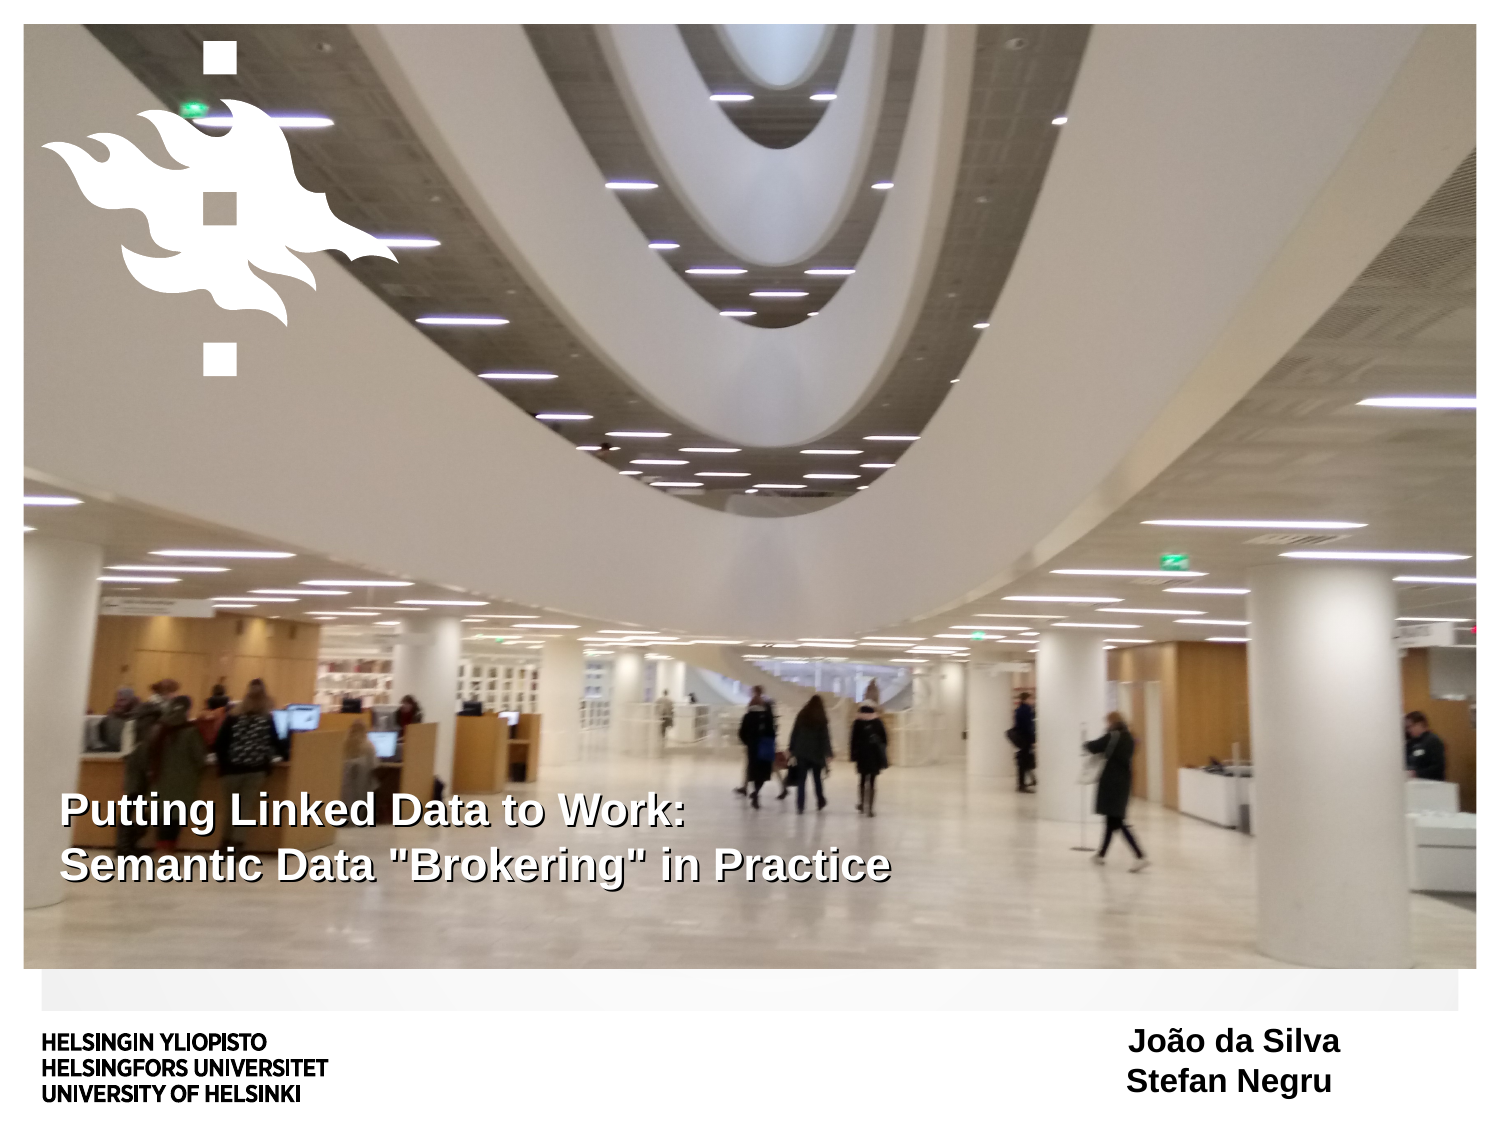

# Putting Linked Data to Work:
Semantic Data "Brokering" in Practice
João da Silva
Stefan Negru